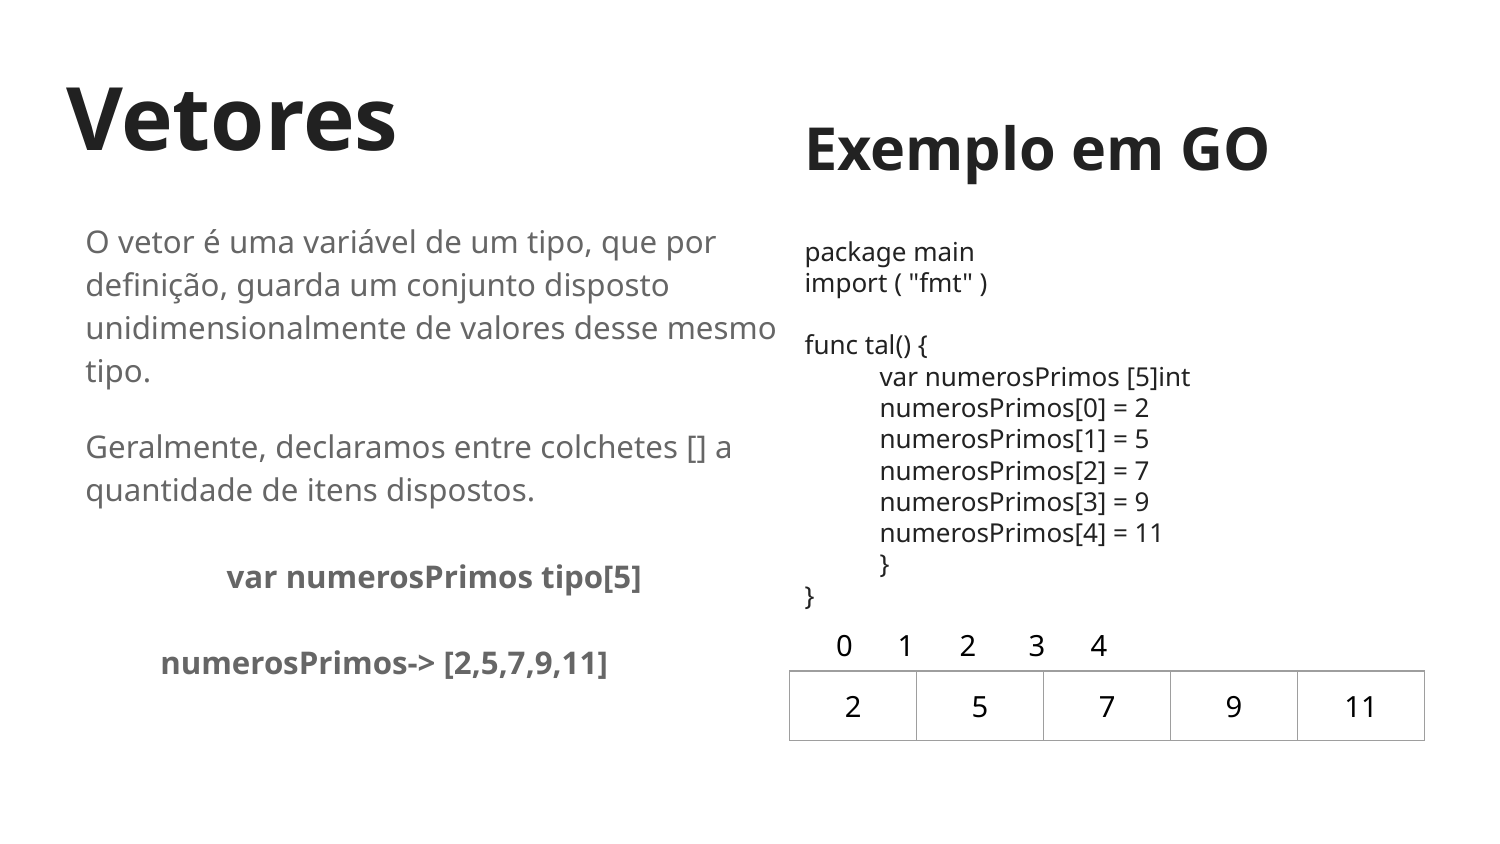

# Vetores
Exemplo em GO
package main
import ( "fmt" )
func tal() {
var numerosPrimos [5]int
numerosPrimos[0] = 2
numerosPrimos[1] = 5
numerosPrimos[2] = 7
numerosPrimos[3] = 9
numerosPrimos[4] = 11
}
}
O vetor é uma variável de um tipo, que por definição, guarda um conjunto disposto unidimensionalmente de valores desse mesmo tipo.
Geralmente, declaramos entre colchetes [] a quantidade de itens dispostos.
var numerosPrimos tipo[5]
numerosPrimos-> [2,5,7,9,11]
 0 1 2 3 4
| 2 | 5 | 7 | 9 | 11 |
| --- | --- | --- | --- | --- |